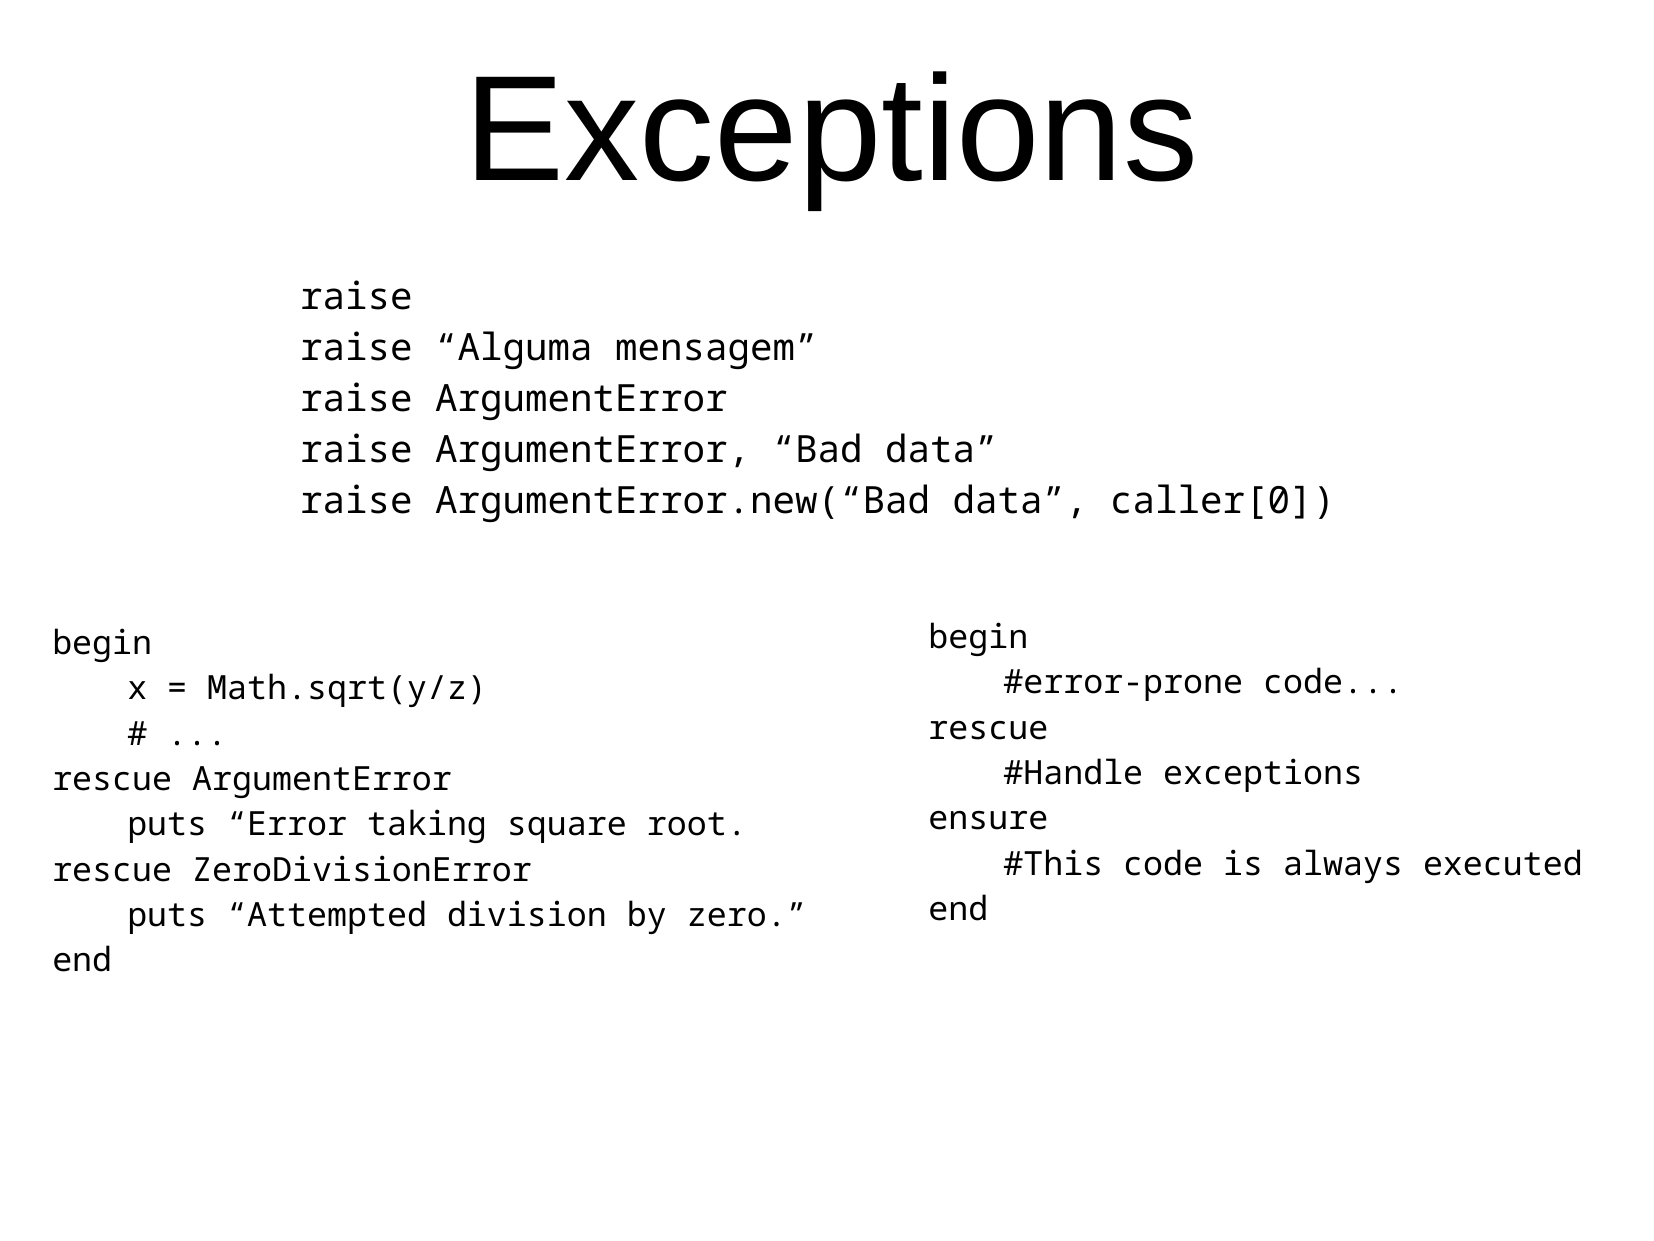

Exceptions
raise
raise “Alguma mensagem”
raise ArgumentError
raise ArgumentError, “Bad data”
raise ArgumentError.new(“Bad data”, caller[0])
begin
	#error-prone code...
rescue
	#Handle exceptions
ensure
	#This code is always executed
end
begin
	x = Math.sqrt(y/z)
	# ...
rescue ArgumentError
	puts “Error taking square root.
rescue ZeroDivisionError
	puts “Attempted division by zero.”
end